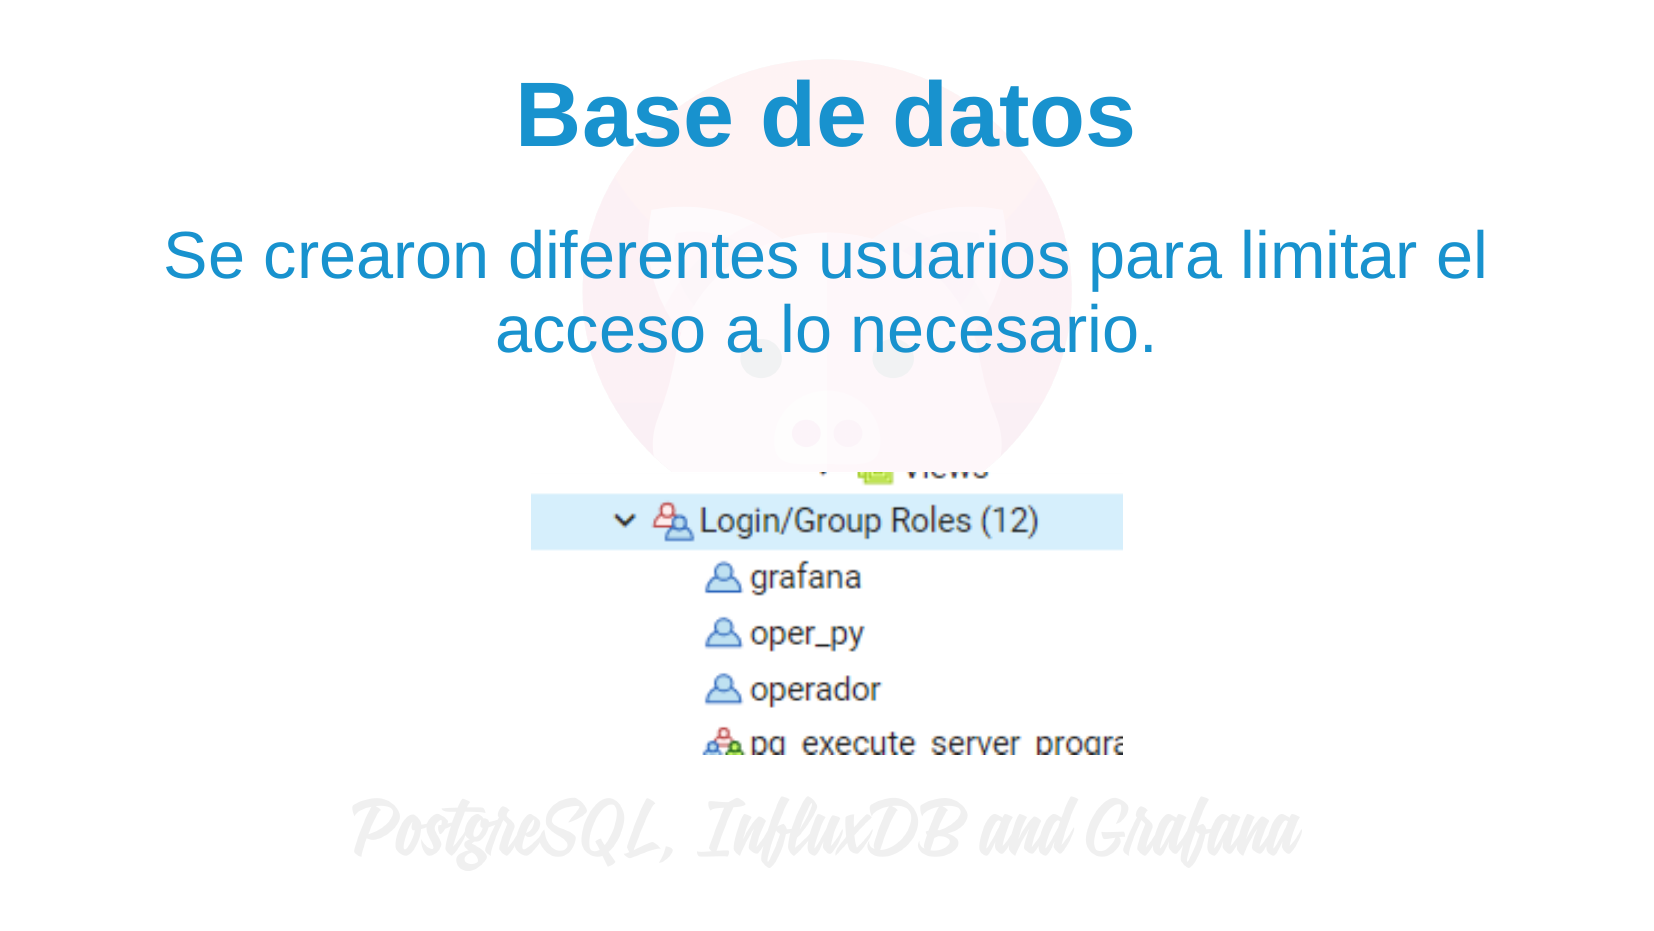

# Base de datos
Se crearon diferentes usuarios para limitar el acceso a lo necesario.